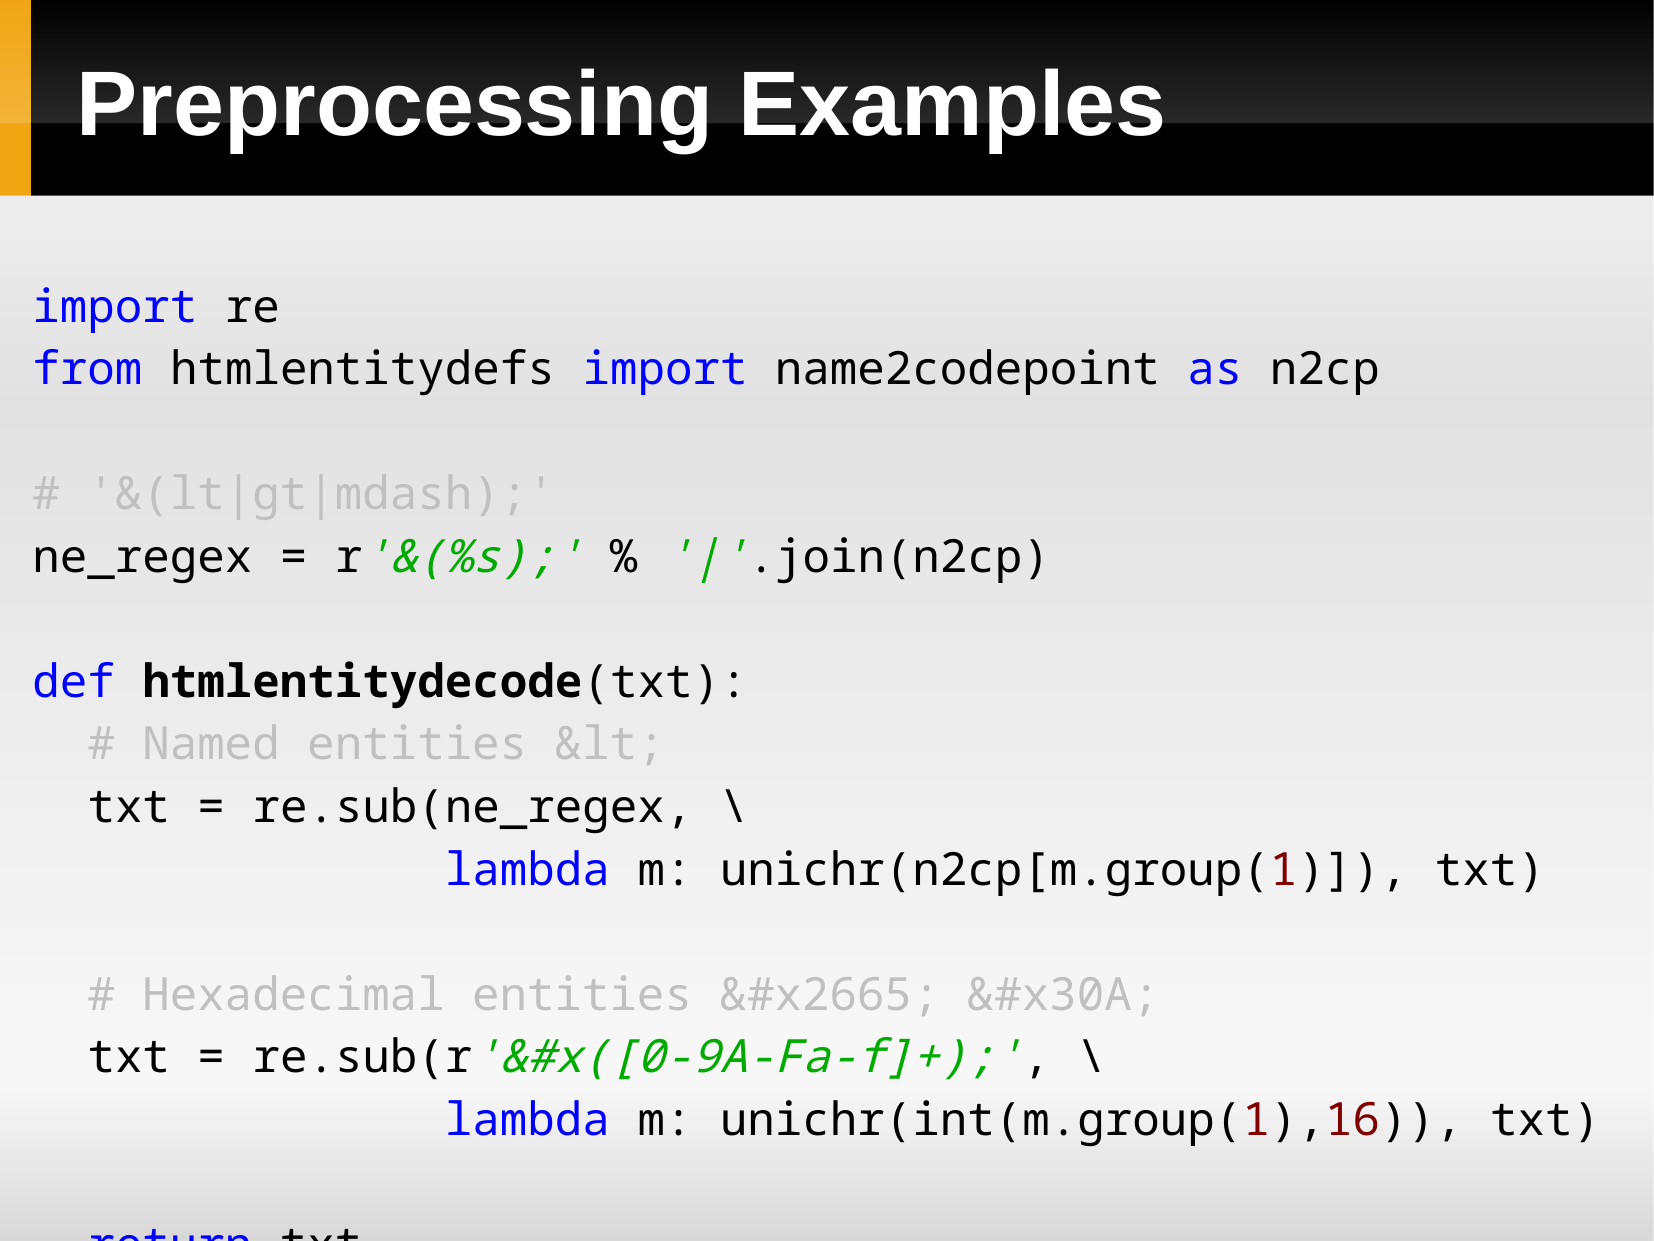

# Preprocessing Examples
import re
from htmlentitydefs import name2codepoint as n2cp
# '&(lt|gt|mdash);'
ne_regex = r'&(%s);' % '|'.join(n2cp)
def htmlentitydecode(txt):
 # Named entities &lt;
 txt = re.sub(ne_regex, \
 lambda m: unichr(n2cp[m.group(1)]), txt)
 # Hexadecimal entities &#x2665; &#x30A;
 txt = re.sub(r'&#x([0-9A-Fa-f]+);', \
 lambda m: unichr(int(m.group(1),16)), txt)
 return txt